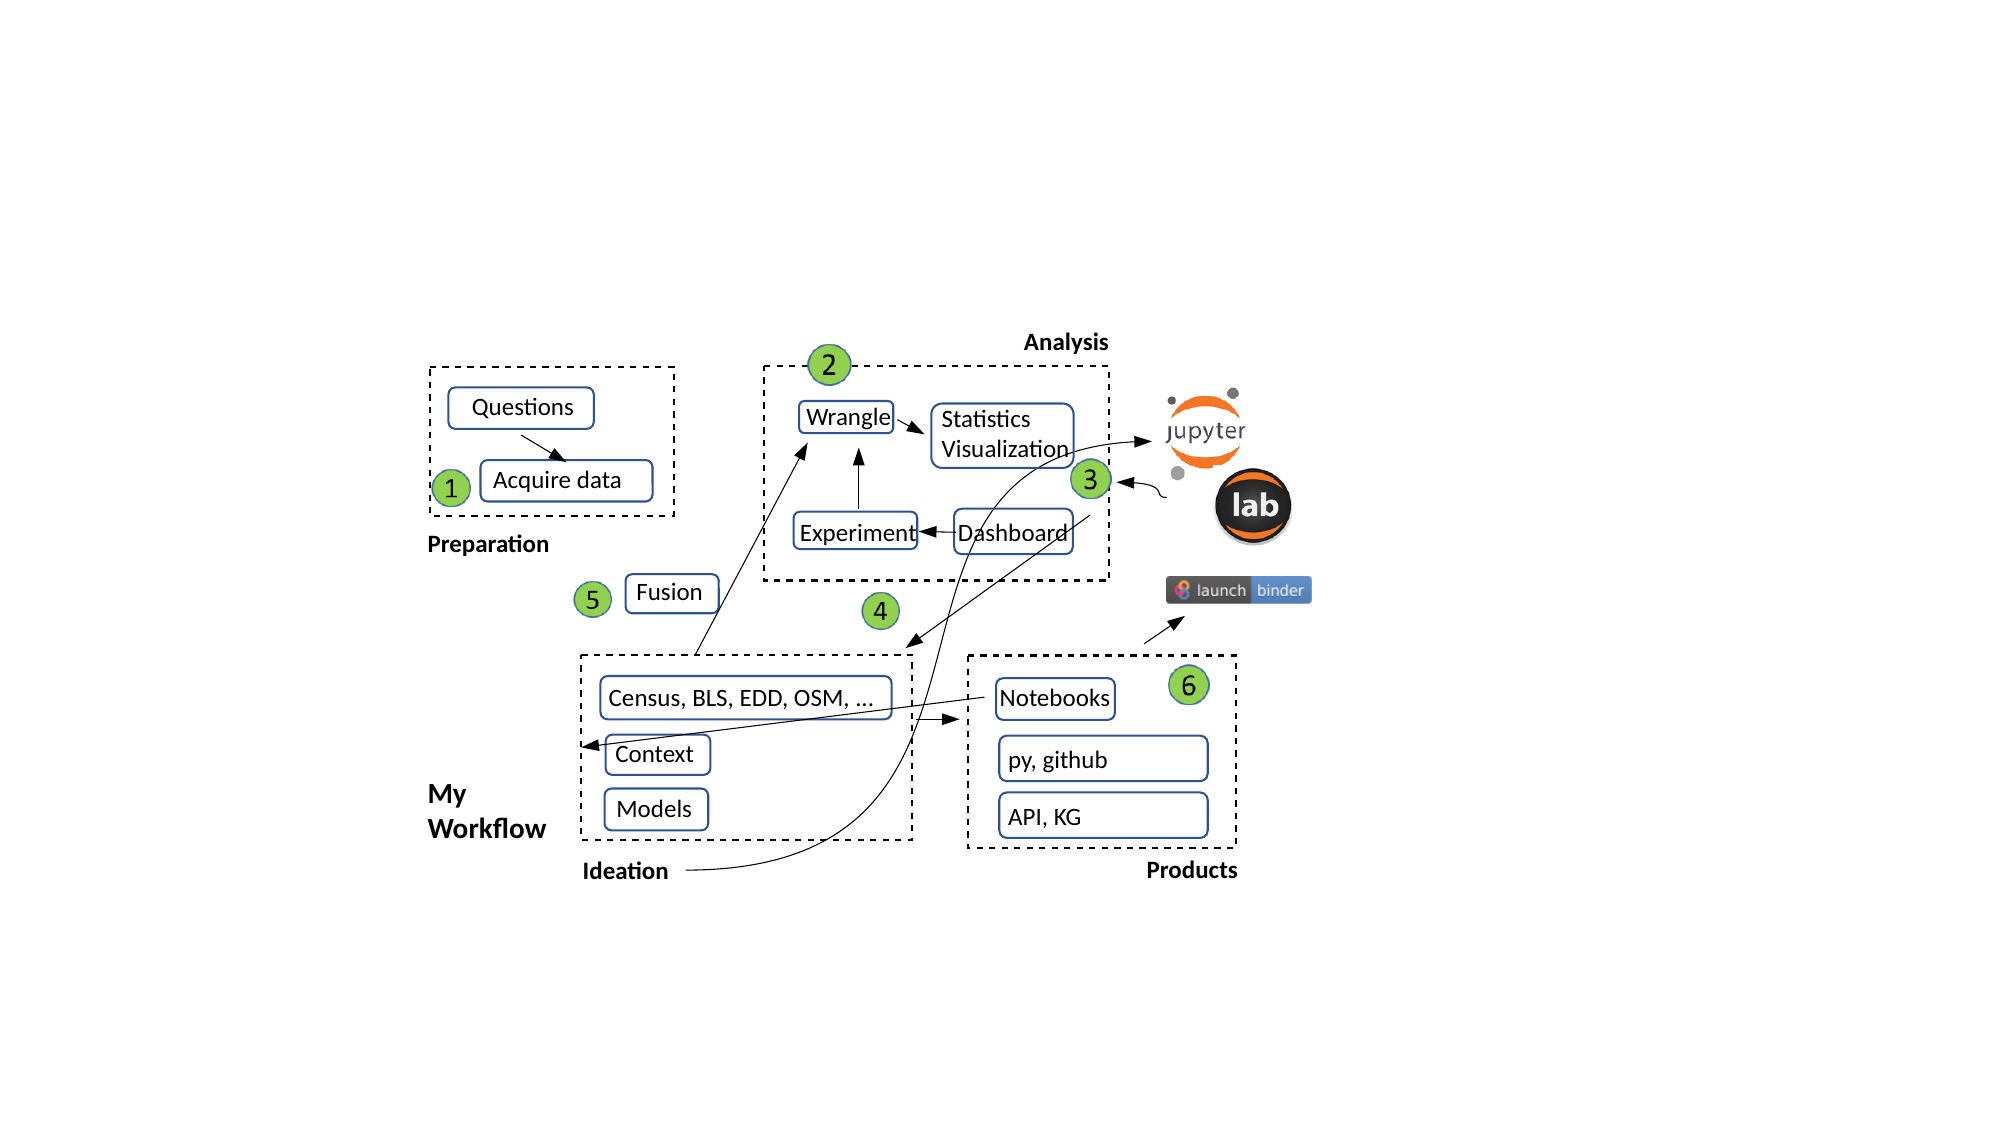

Analysis
Wrangle
Statistics
Visualization
Experiment
Dashboard
Questions
Acquire data
Preparation
Fusion
Census, BLS, EDD, OSM, ...
Notebooks
Context
py, github
My
Workflow
Models
API, KG
Ideation
Products